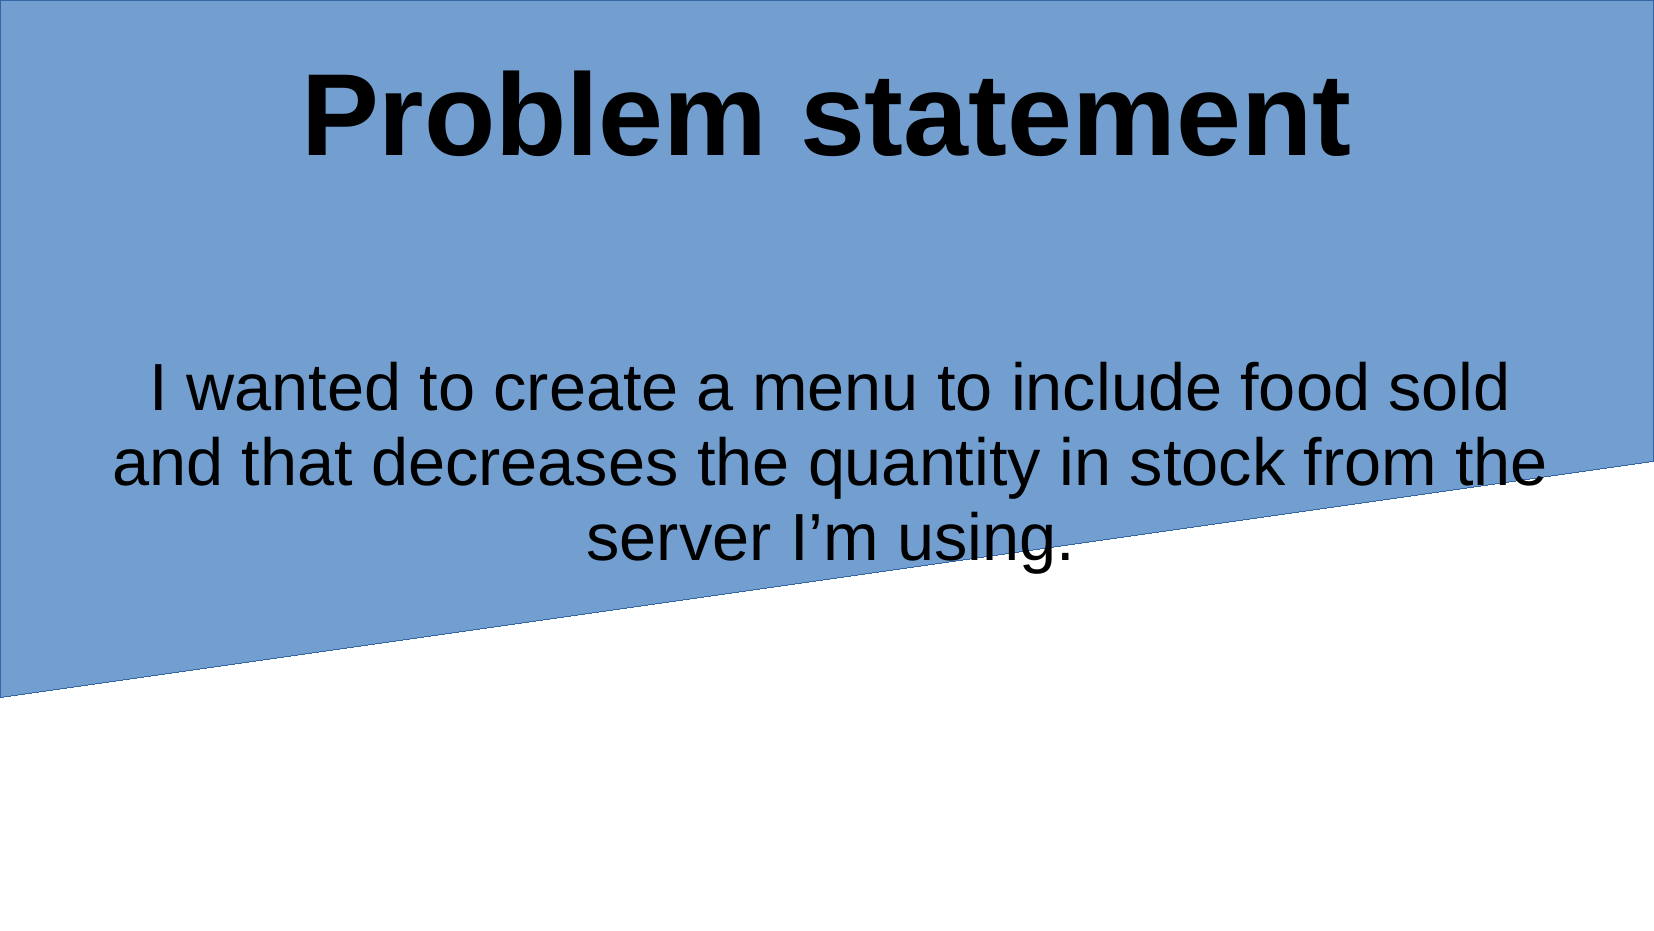

# Problem statement
I wanted to create a menu to include food sold and that decreases the quantity in stock from the server I’m using.